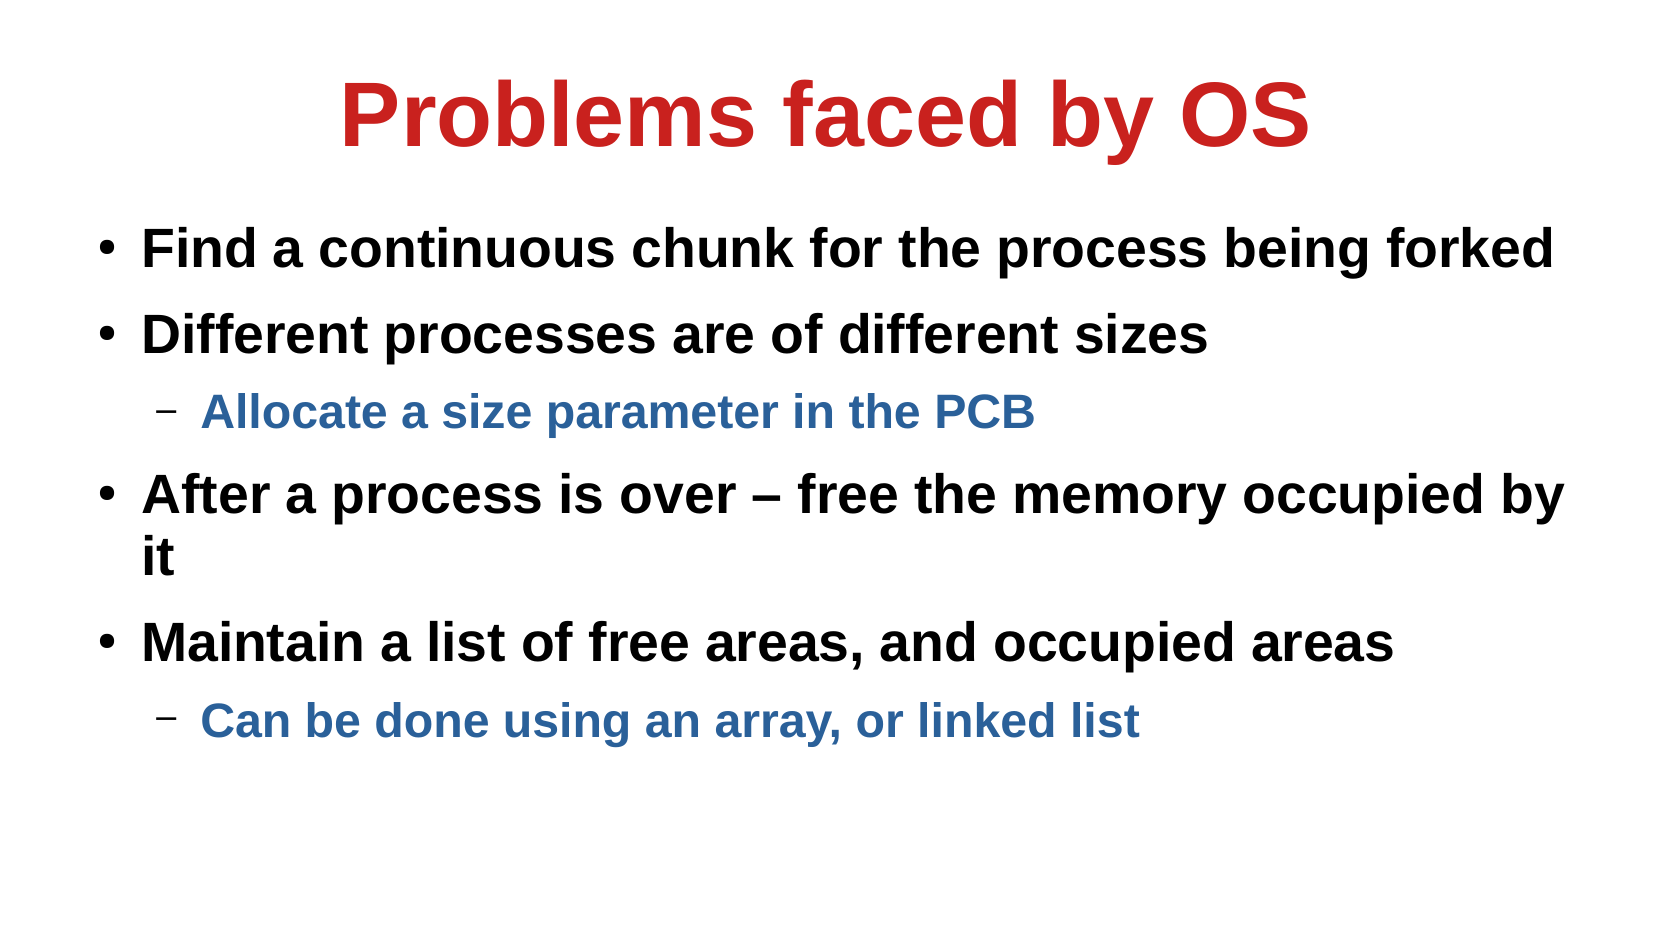

# Problems faced by OS
Find a continuous chunk for the process being forked
Different processes are of different sizes
Allocate a size parameter in the PCB
After a process is over – free the memory occupied by it
Maintain a list of free areas, and occupied areas
Can be done using an array, or linked list